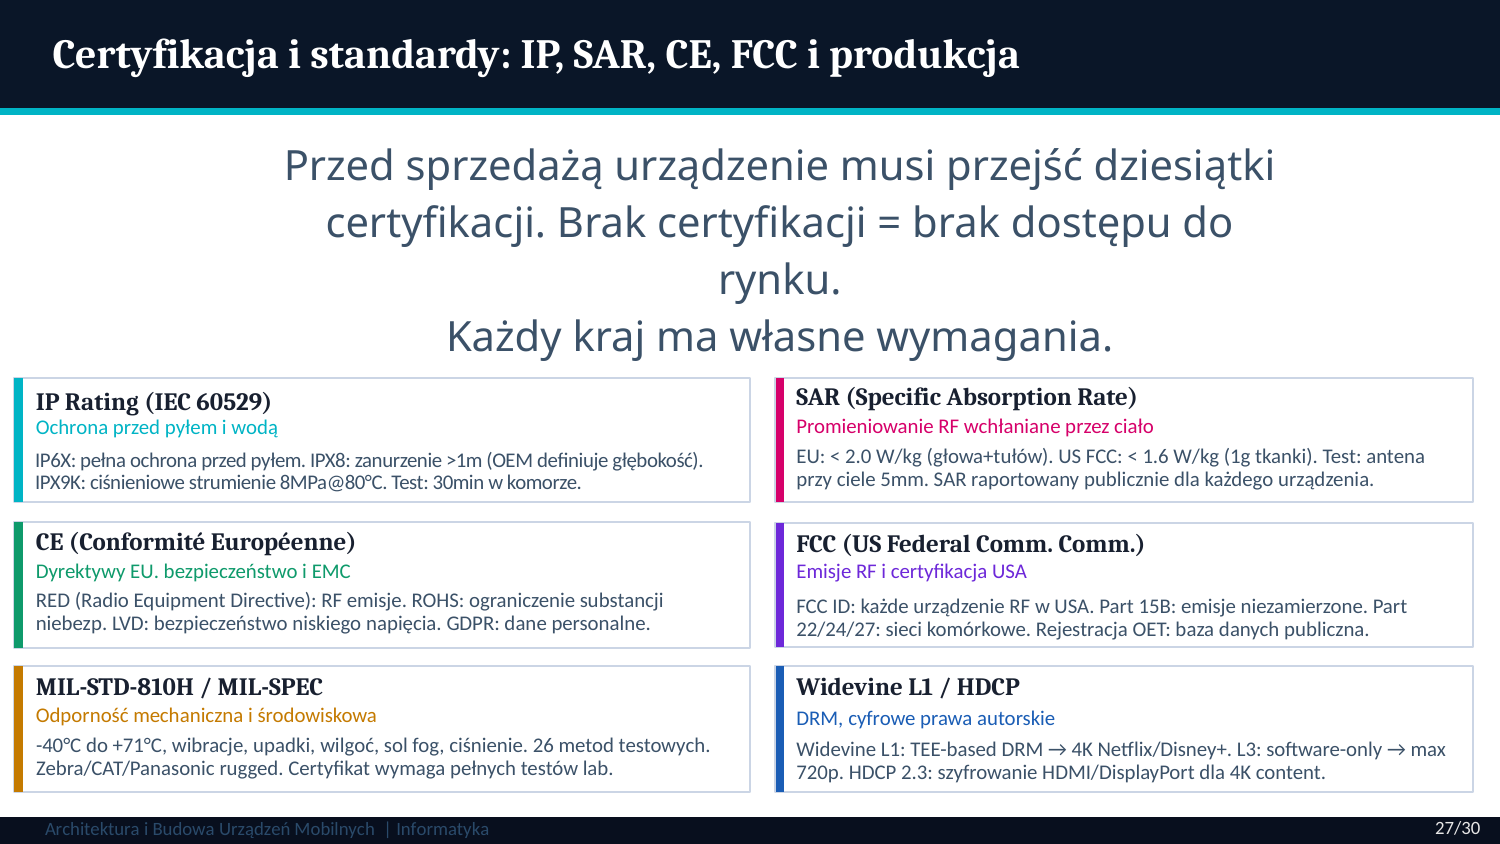

Certyfikacja i standardy: IP, SAR, CE, FCC i produkcja
Przed sprzedażą urządzenie musi przejść dziesiątki certyfikacji. Brak certyfikacji = brak dostępu do rynku.
Każdy kraj ma własne wymagania.
IP Rating (IEC 60529)
Ochrona przed pyłem i wodą
IP6X: pełna ochrona przed pyłem. IPX8: zanurzenie >1m (OEM definiuje głębokość). IPX9K: ciśnieniowe strumienie 8MPa@80°C. Test: 30min w komorze.
SAR (Specific Absorption Rate)
Promieniowanie RF wchłaniane przez ciało
EU: < 2.0 W/kg (głowa+tułów). US FCC: < 1.6 W/kg (1g tkanki). Test: antena przy ciele 5mm. SAR raportowany publicznie dla każdego urządzenia.
CE (Conformité Européenne)
Dyrektywy EU. bezpieczeństwo i EMC
RED (Radio Equipment Directive): RF emisje. ROHS: ograniczenie substancji niebezp. LVD: bezpieczeństwo niskiego napięcia. GDPR: dane personalne.
FCC (US Federal Comm. Comm.)
Emisje RF i certyfikacja USA
FCC ID: każde urządzenie RF w USA. Part 15B: emisje niezamierzone. Part 22/24/27: sieci komórkowe. Rejestracja OET: baza danych publiczna.
MIL-STD-810H / MIL-SPEC
Odporność mechaniczna i środowiskowa
-40°C do +71°C, wibracje, upadki, wilgoć, sol fog, ciśnienie. 26 metod testowych. Zebra/CAT/Panasonic rugged. Certyfikat wymaga pełnych testów lab.
Widevine L1 / HDCP
DRM, cyfrowe prawa autorskie
Widevine L1: TEE-based DRM → 4K Netflix/Disney+. L3: software-only → max 720p. HDCP 2.3: szyfrowanie HDMI/DisplayPort dla 4K content.
Architektura i Budowa Urządzeń Mobilnych | Informatyka